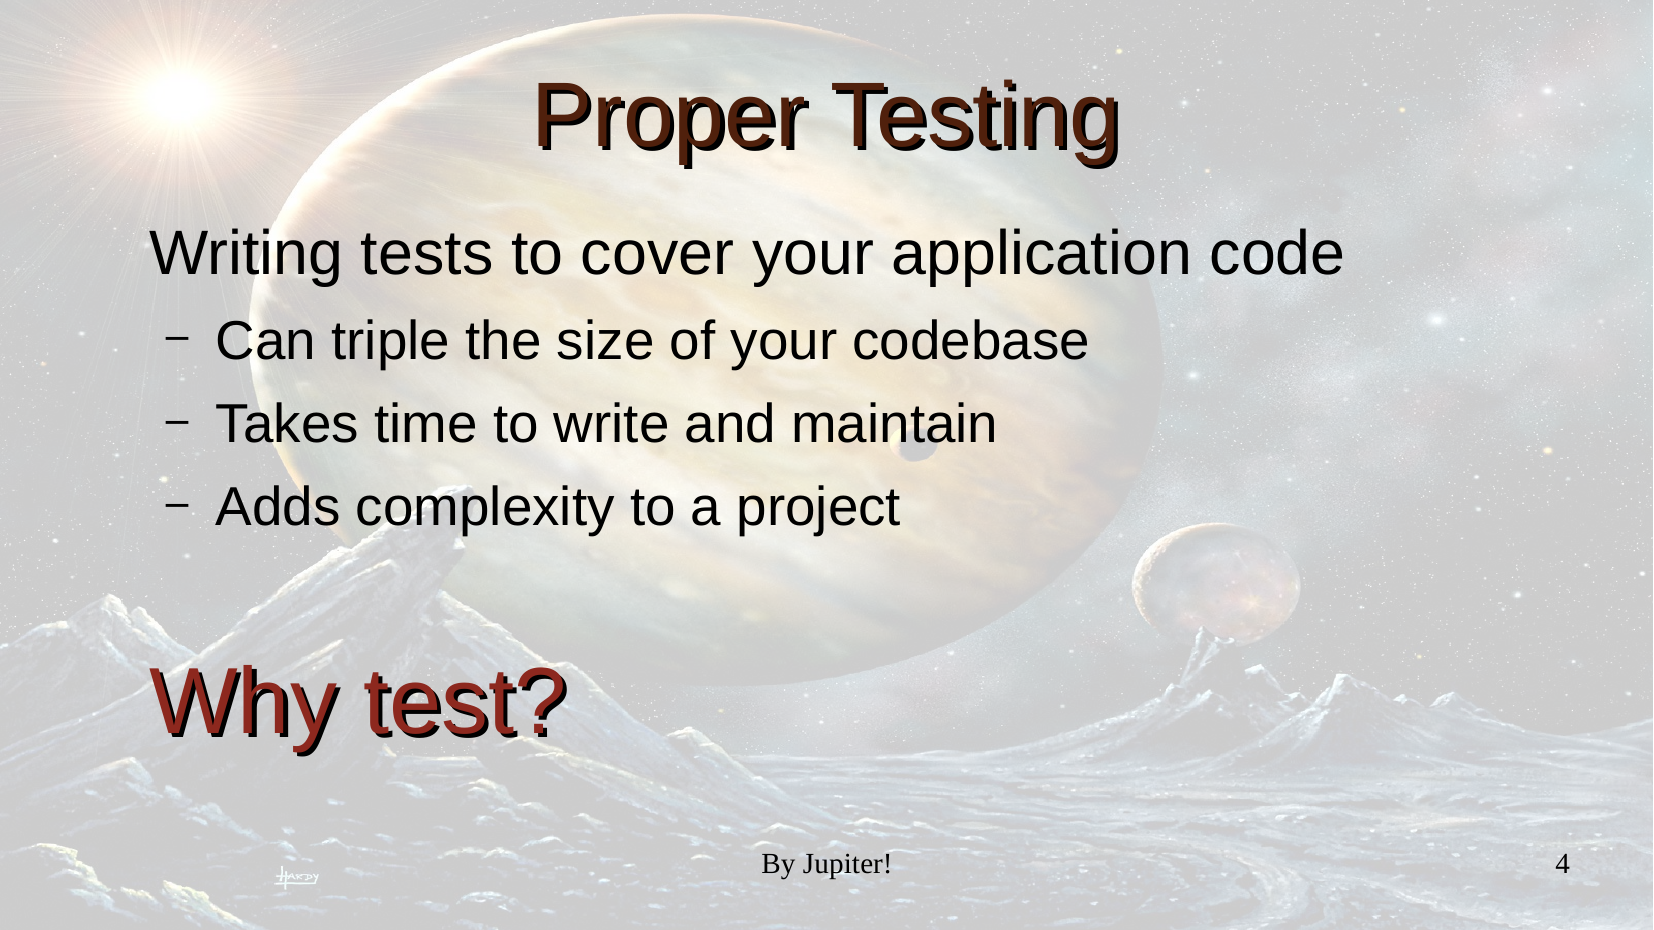

# Proper Testing
Writing tests to cover your application code
Can triple the size of your codebase
Takes time to write and maintain
Adds complexity to a project
Why test?
By Jupiter!